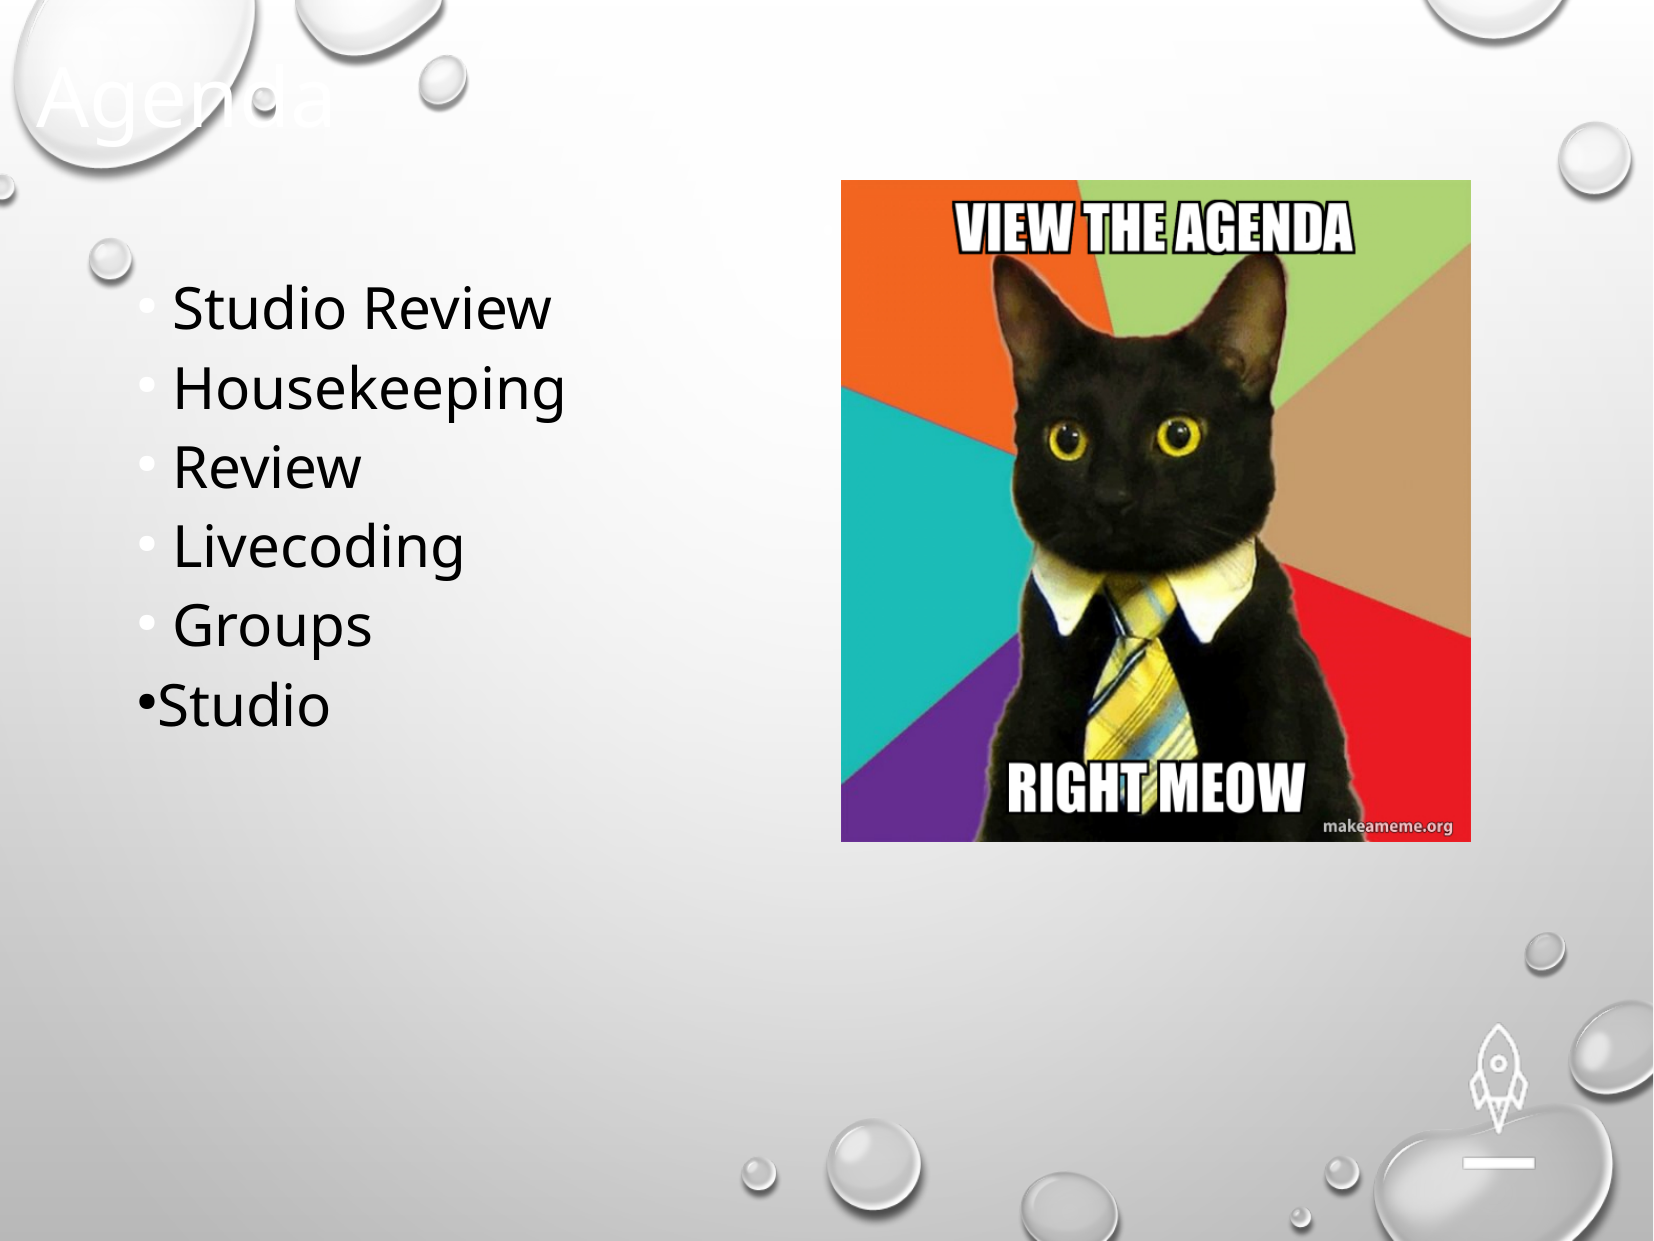

Agenda
 Studio Review
 Housekeeping
 Review
 Livecoding
 Groups
Studio